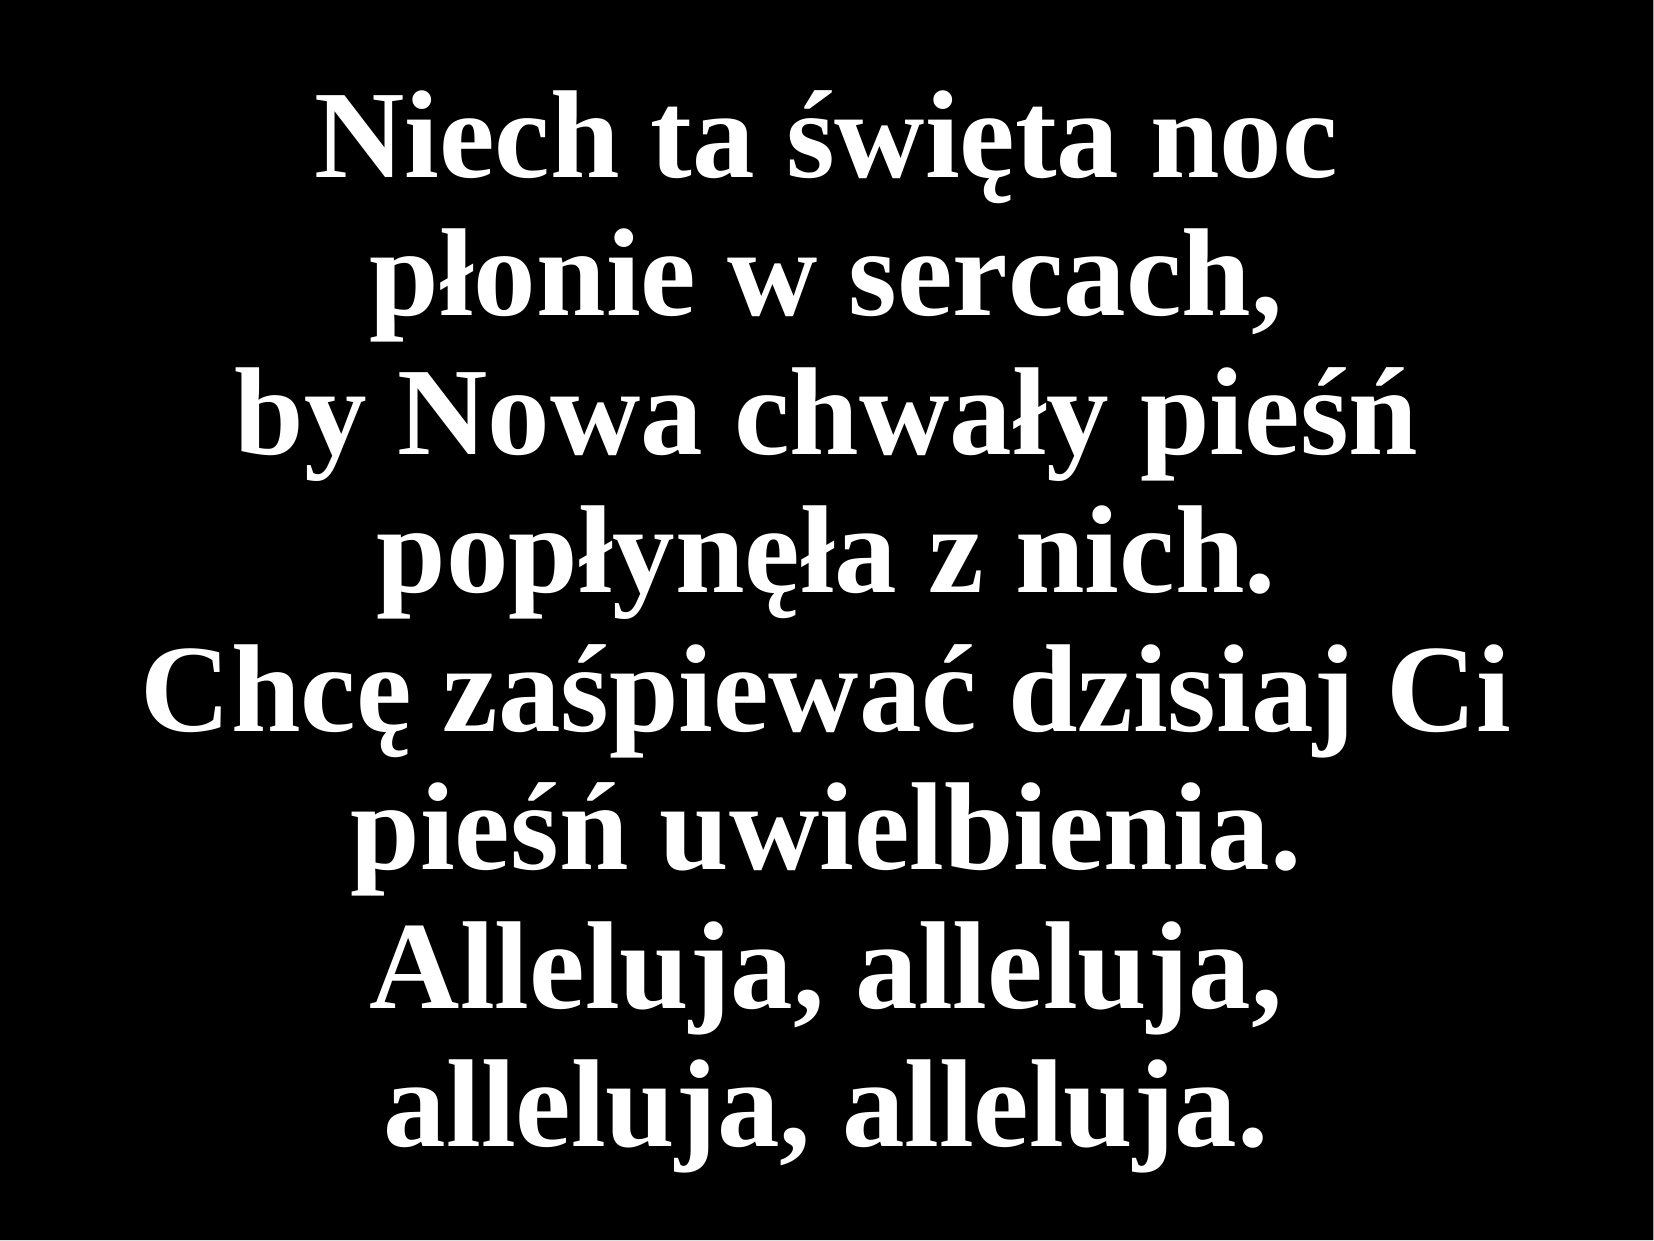

# Niech ta święta noc płonie w sercach, by Nowa chwały pieśń popłynęła z nich. Chcę zaśpiewać dzisiaj Ci pieśń uwielbienia. Alleluja, alleluja, alleluja, alleluja.